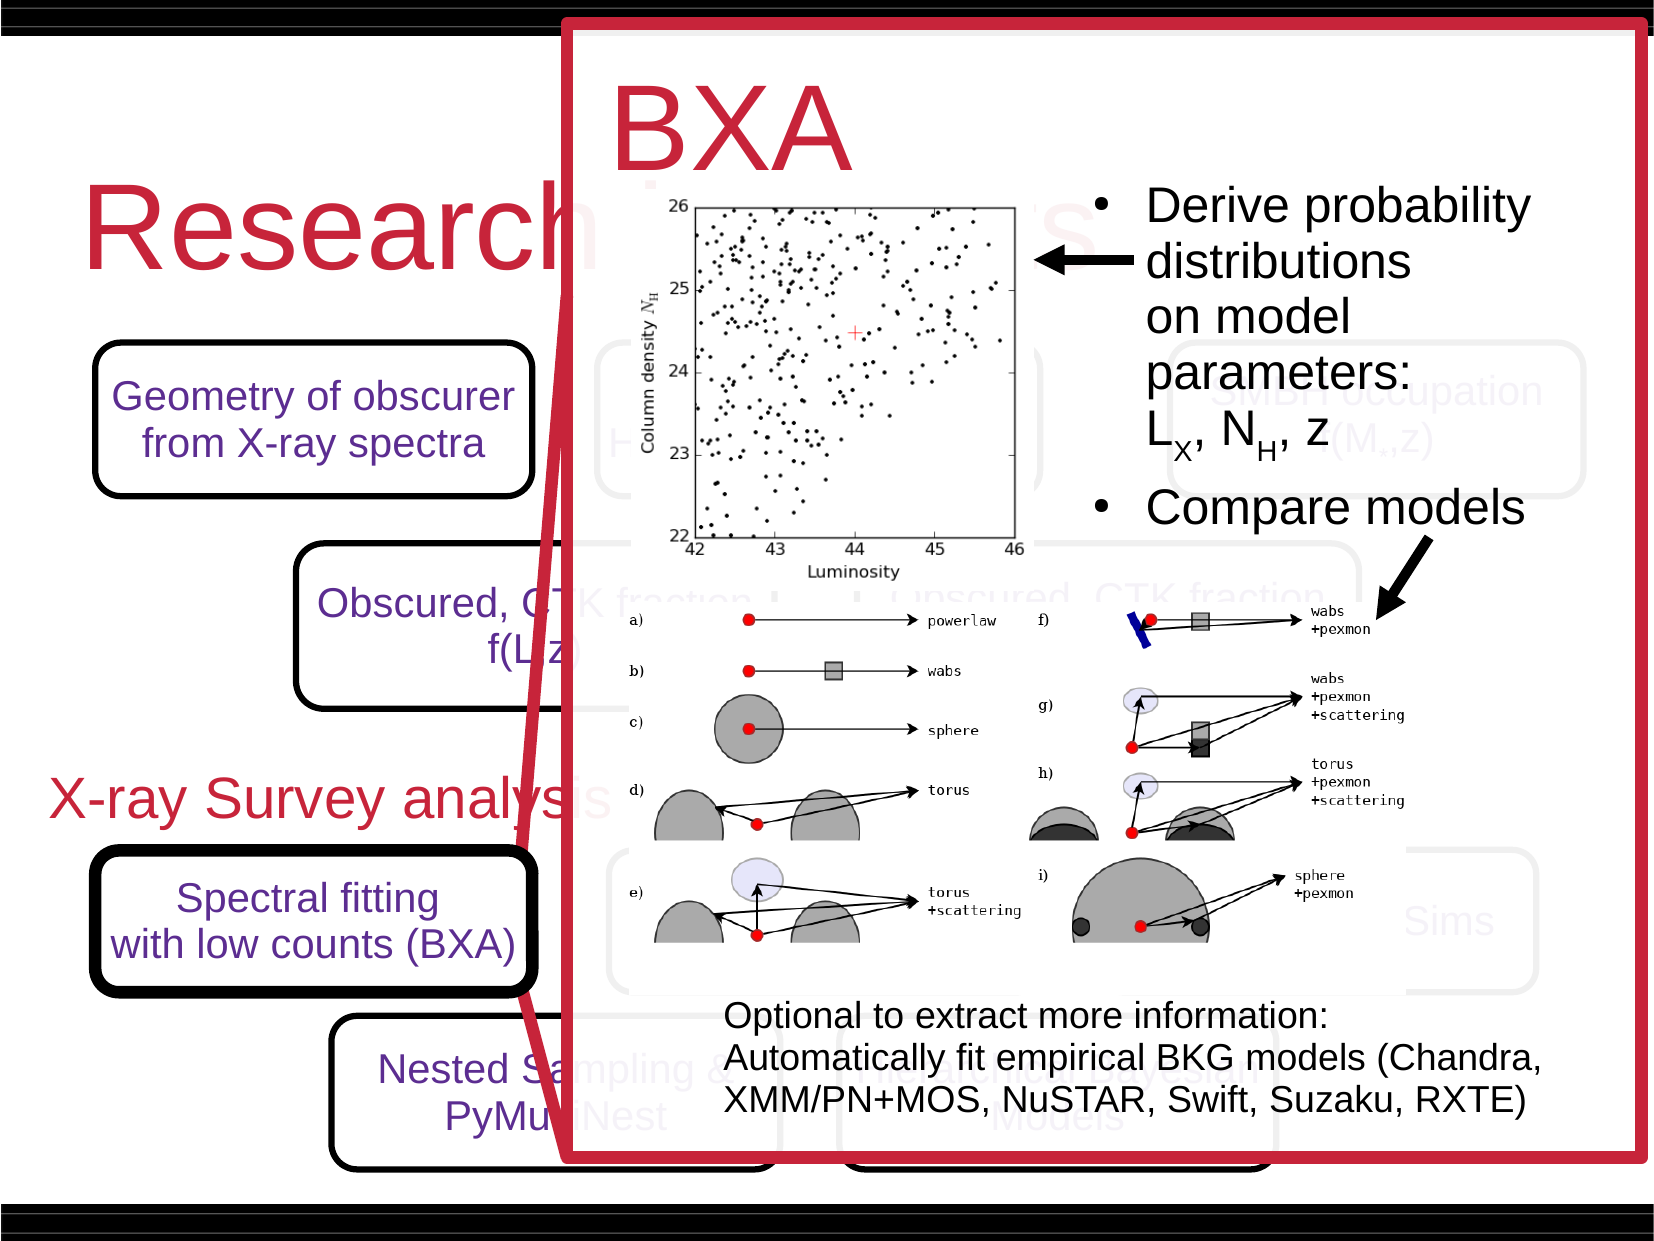

BXA
# Research interests
Derive probability distributions
on model parameters:
LX, NH, z
Compare models
Geometry of obscurer
from X-ray spectra
Luminosity function
Heavily obscured AGN
SMBH occupation
f(M*,z)
Obscured, CTK fraction
f(L,z)
Obscured, CTK fraction
by galaxy gas f(M*,z)
X-ray Survey analysis
Cosmological Sims
Spectral fitting
with low counts (BXA)
Multi-wavelength
Association NWAY
Optional to extract more information:
Automatically fit empirical BKG models (Chandra, XMM/PN+MOS, NuSTAR, Swift, Suzaku, RXTE)
Nested Sampling &
PyMultiNest
Hierarchical Bayesian
Models